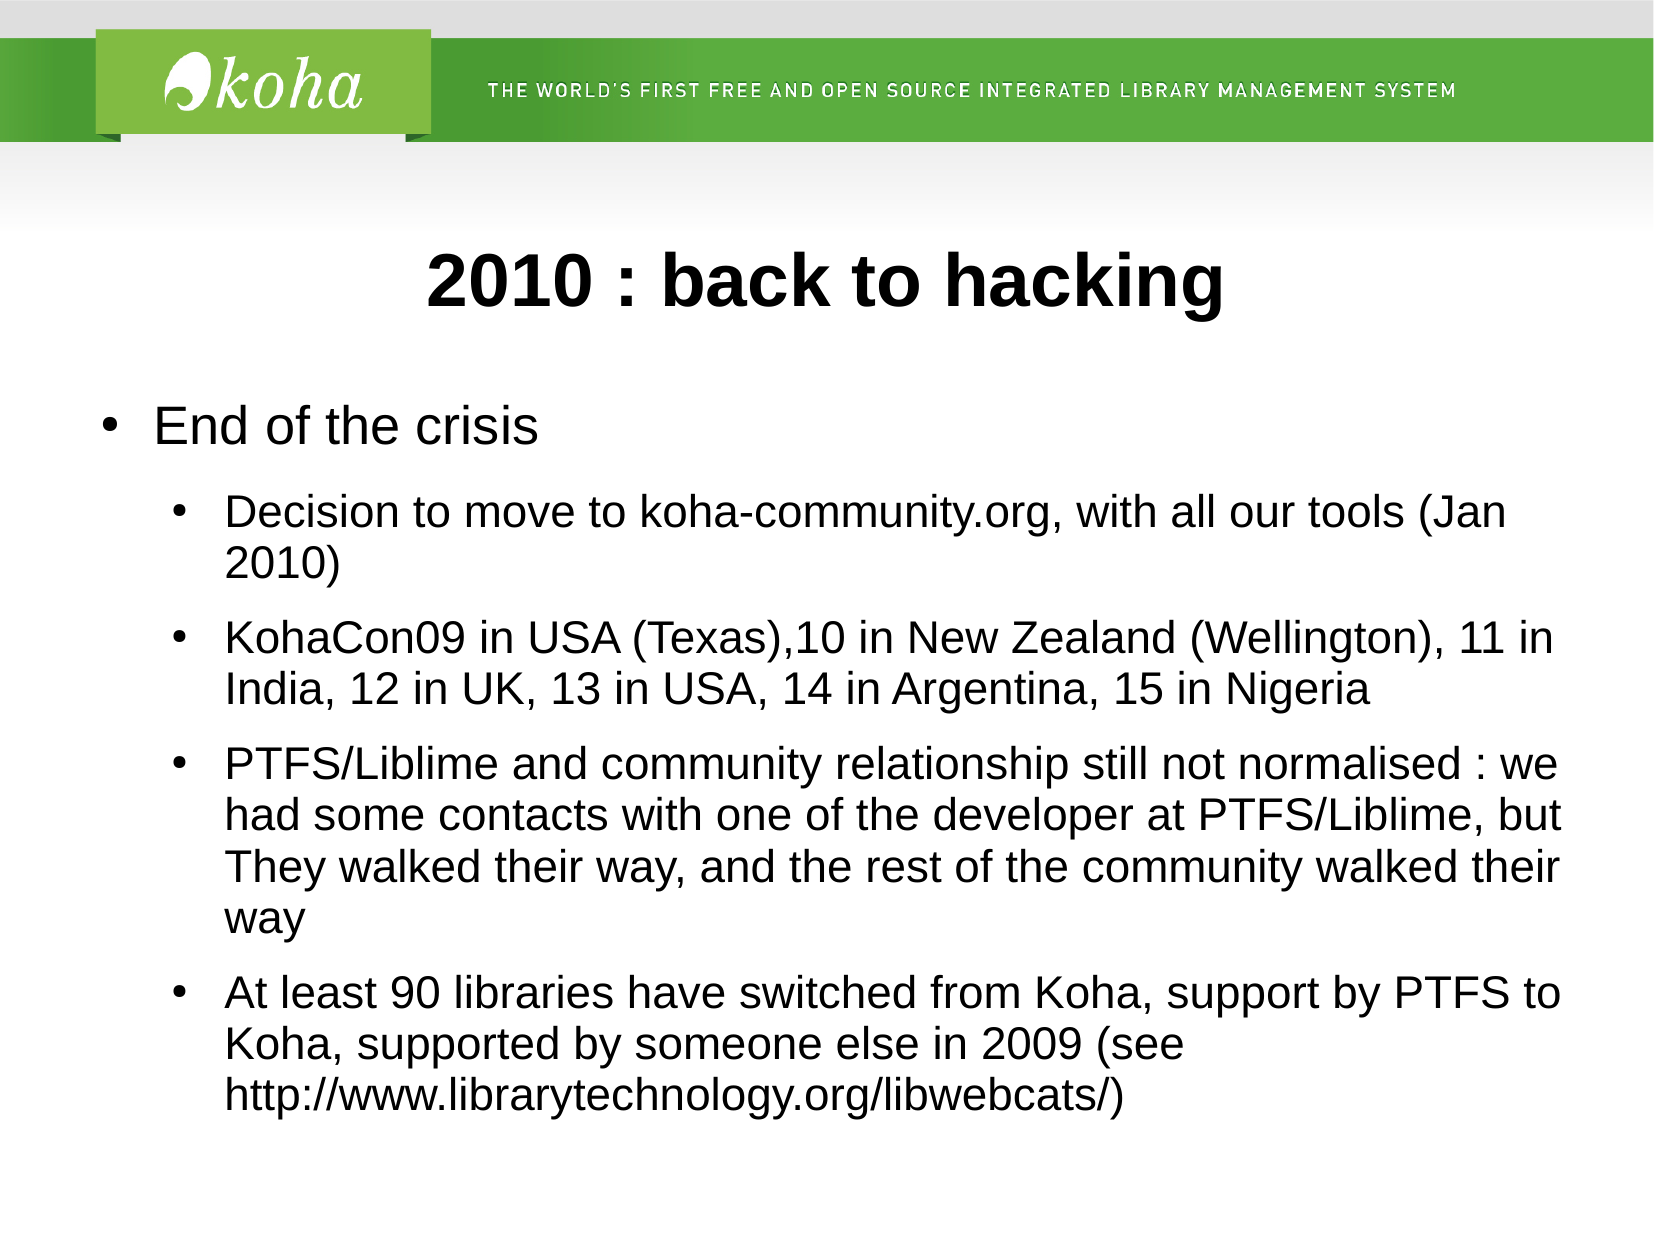

# 2010 : back to hacking
End of the crisis
Decision to move to koha-community.org, with all our tools (Jan 2010)
KohaCon09 in USA (Texas),10 in New Zealand (Wellington), 11 in India, 12 in UK, 13 in USA, 14 in Argentina, 15 in Nigeria
PTFS/Liblime and community relationship still not normalised : we had some contacts with one of the developer at PTFS/Liblime, but They walked their way, and the rest of the community walked their way
At least 90 libraries have switched from Koha, support by PTFS to Koha, supported by someone else in 2009 (see http://www.librarytechnology.org/libwebcats/)